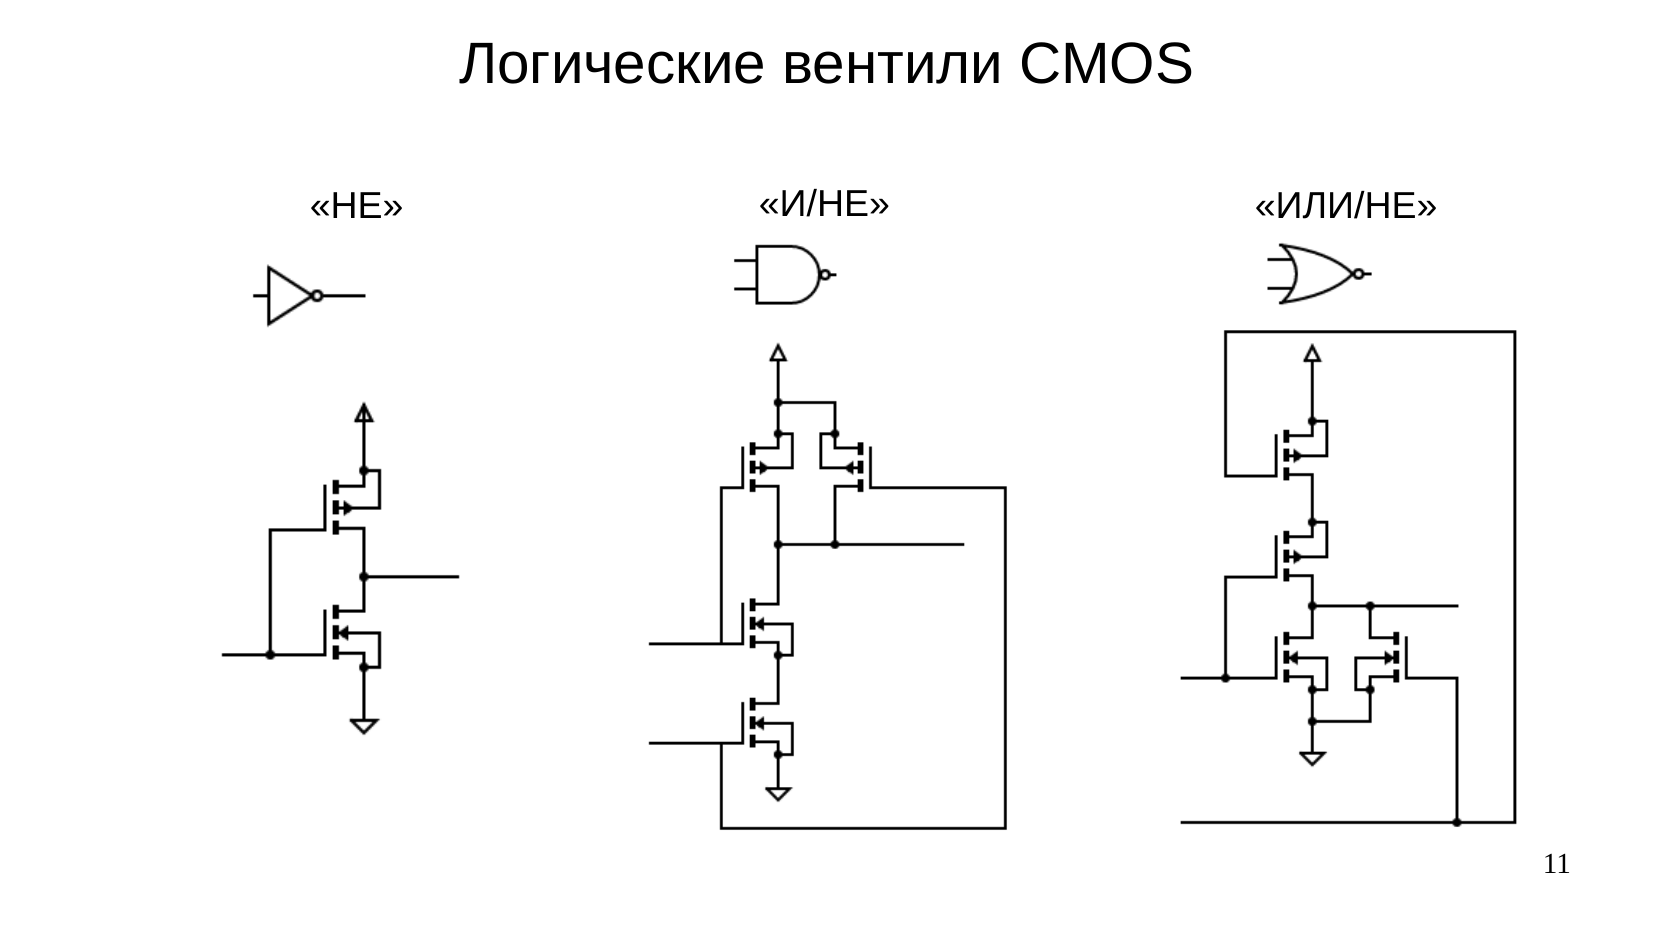

# Логические вентили CMOS
«И/НЕ»
«НЕ»
«ИЛИ/НЕ»
11